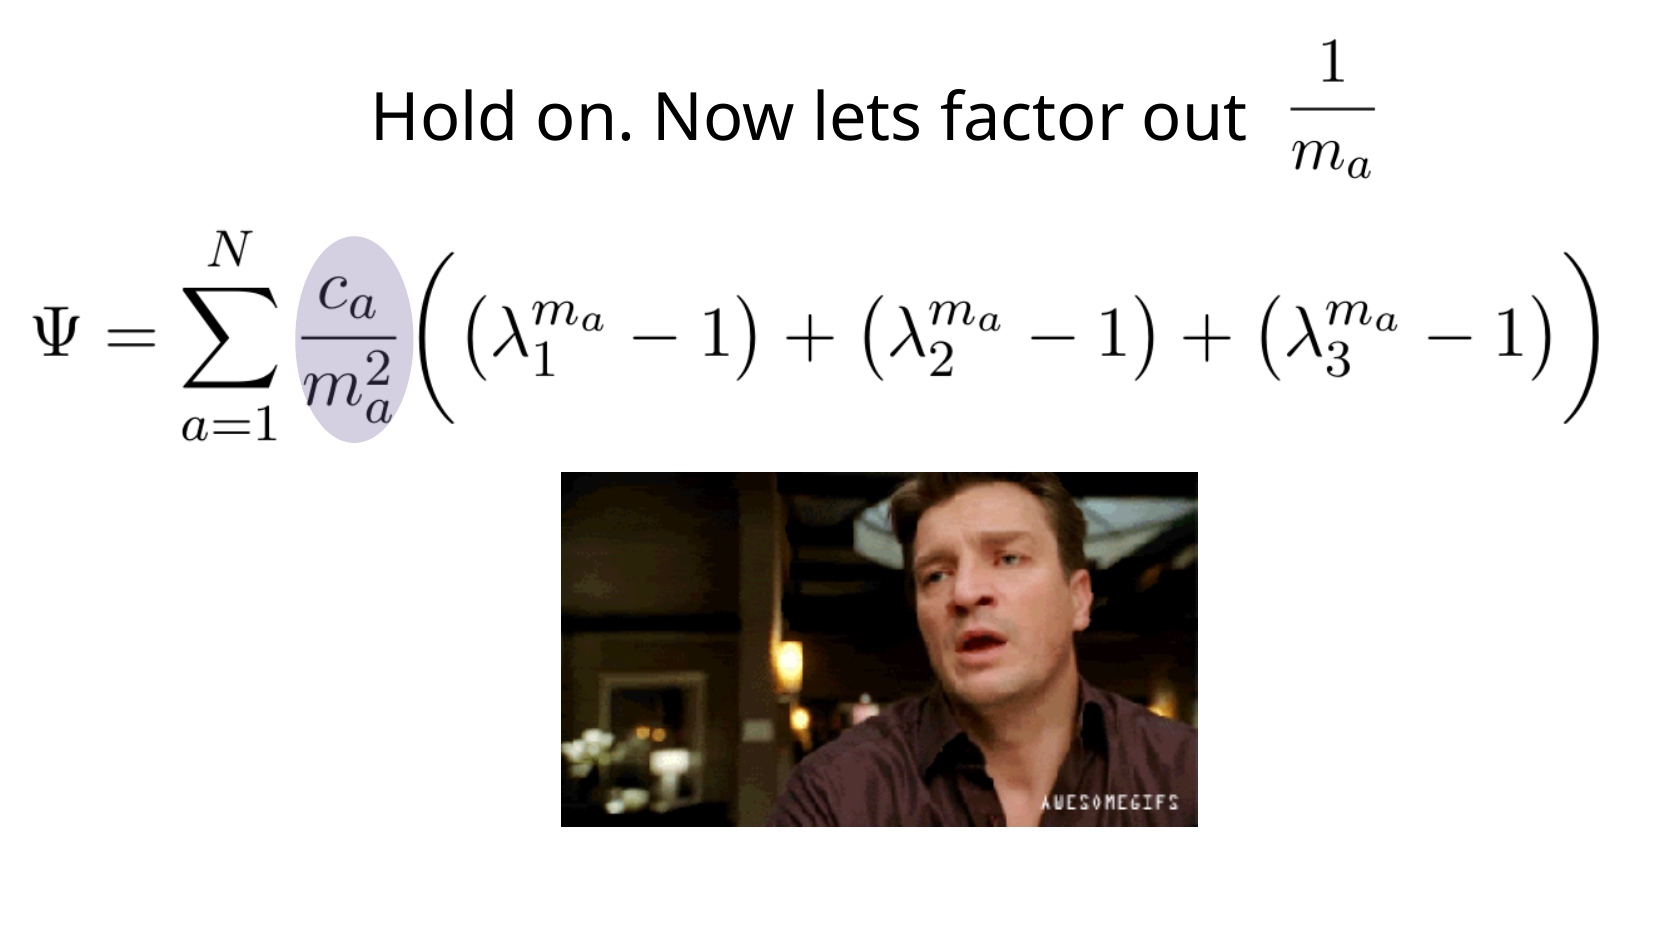

# Hold on. Now lets factor out